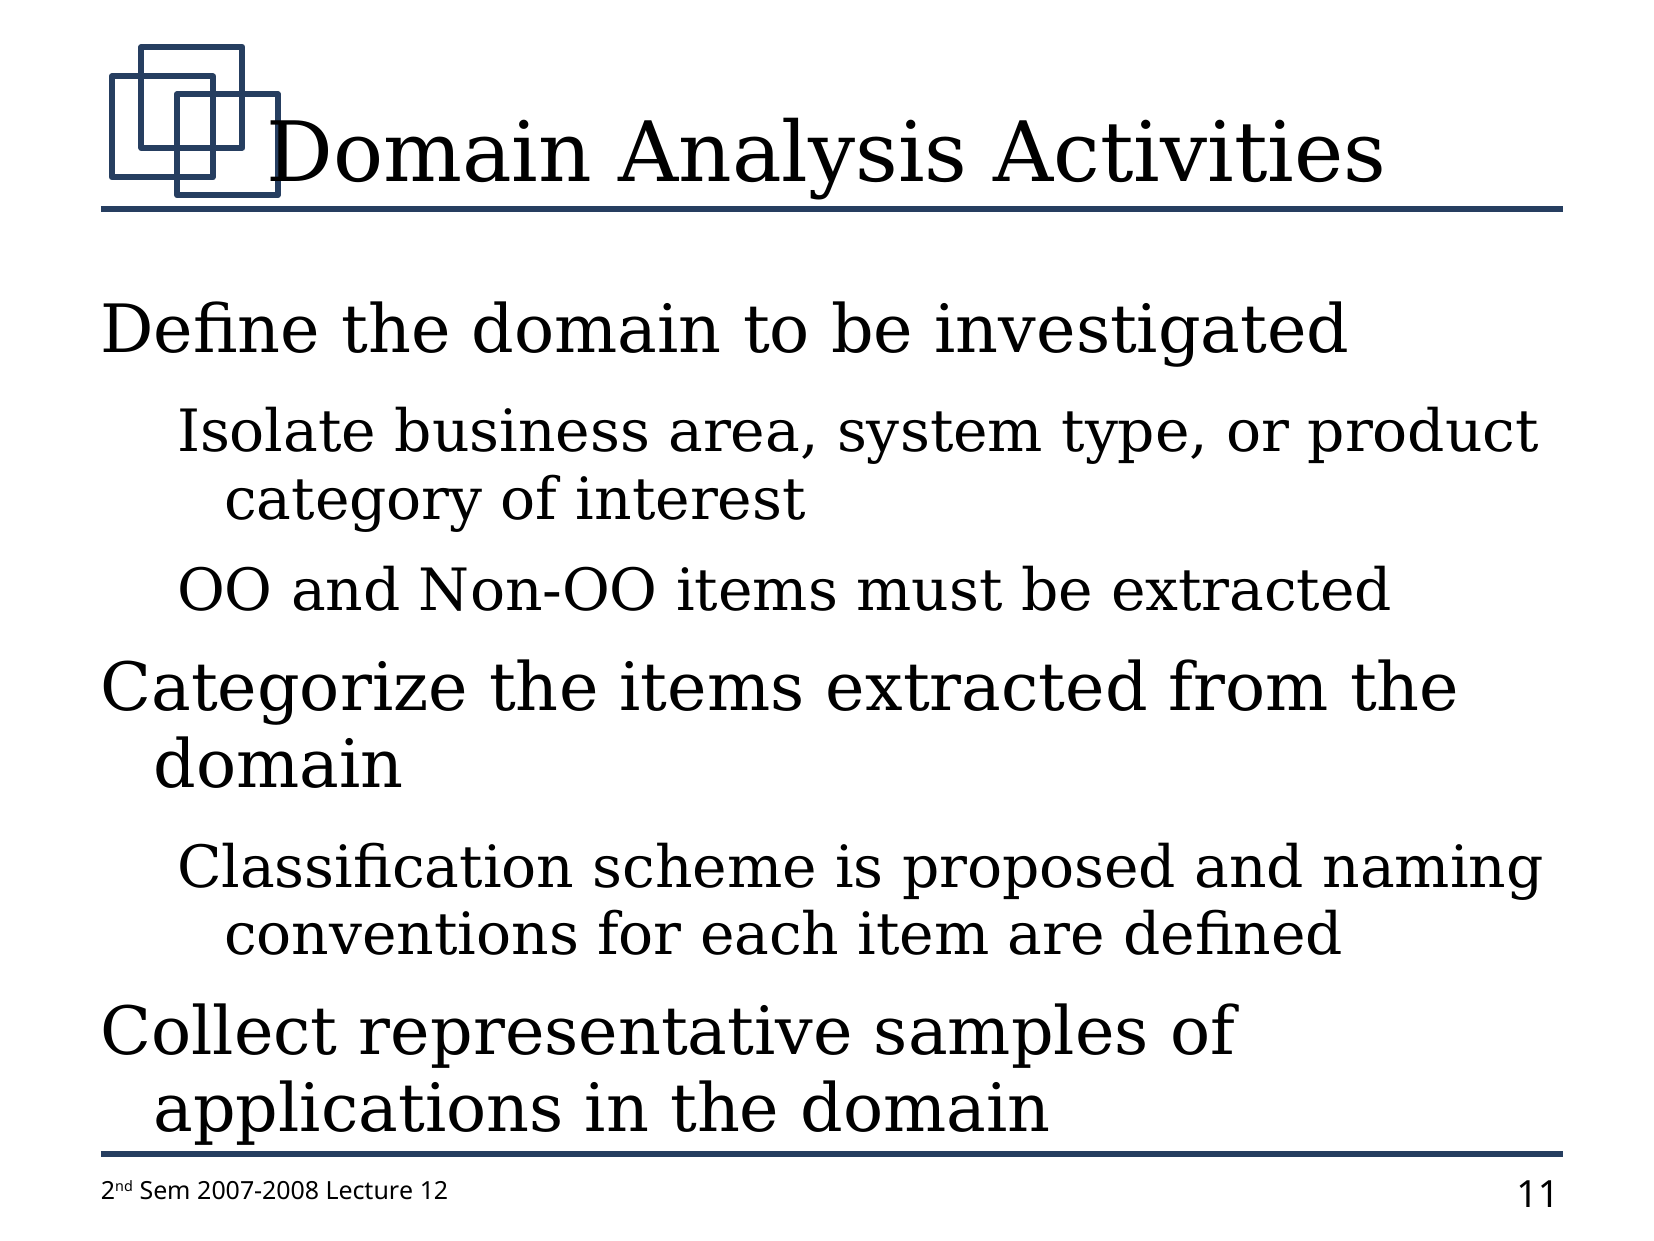

# Domain Analysis Activities
Define the domain to be investigated
Isolate business area, system type, or product category of interest
OO and Non-OO items must be extracted
Categorize the items extracted from the domain
Classification scheme is proposed and naming conventions for each item are defined
Collect representative samples of applications in the domain